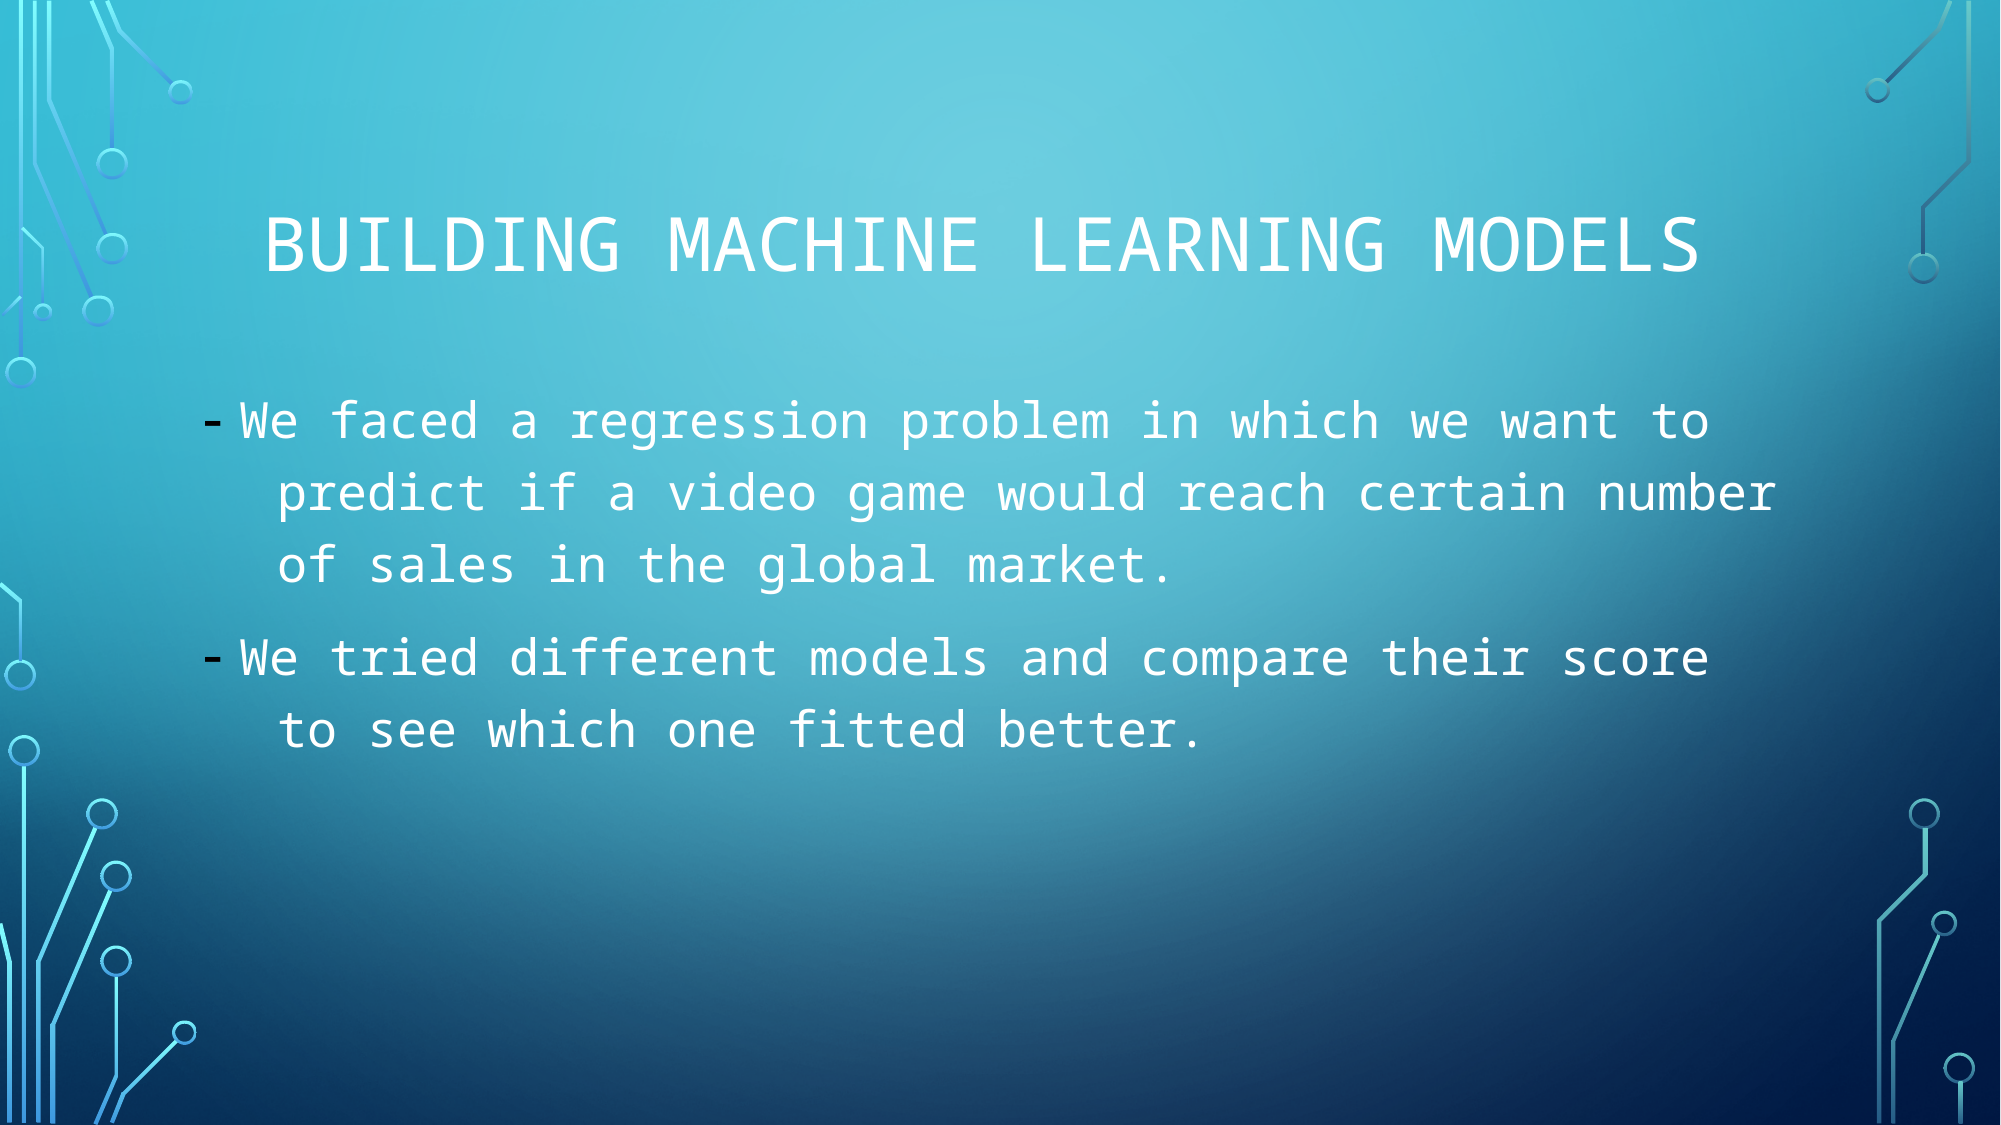

# Building machine learning models
We faced a regression problem in which we want to predict if a video game would reach certain number of sales in the global market.
We tried different models and compare their score to see which one fitted better.